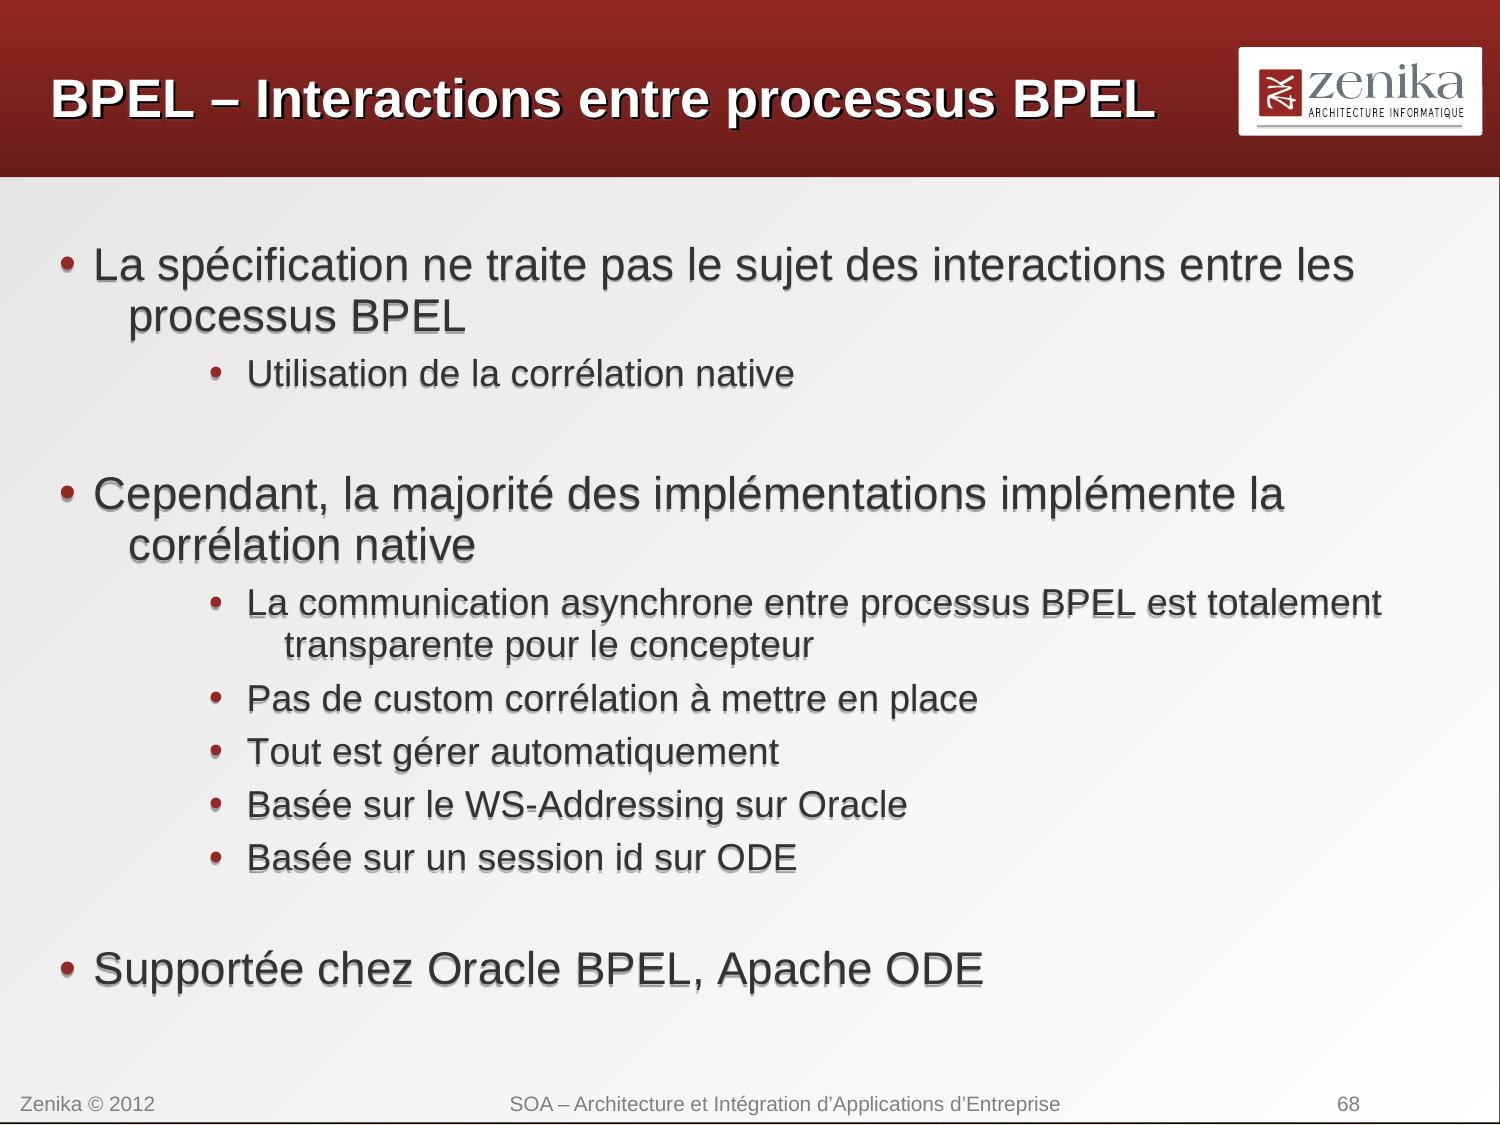

# BPEL – Interactions entre processus BPEL
La spécification ne traite pas le sujet des interactions entre les processus BPEL
Utilisation de la corrélation native
Cependant, la majorité des implémentations implémente la corrélation native
La communication asynchrone entre processus BPEL est totalement transparente pour le concepteur
Pas de custom corrélation à mettre en place
Tout est gérer automatiquement
Basée sur le WS-Addressing sur Oracle
Basée sur un session id sur ODE
Supportée chez Oracle BPEL, Apache ODE